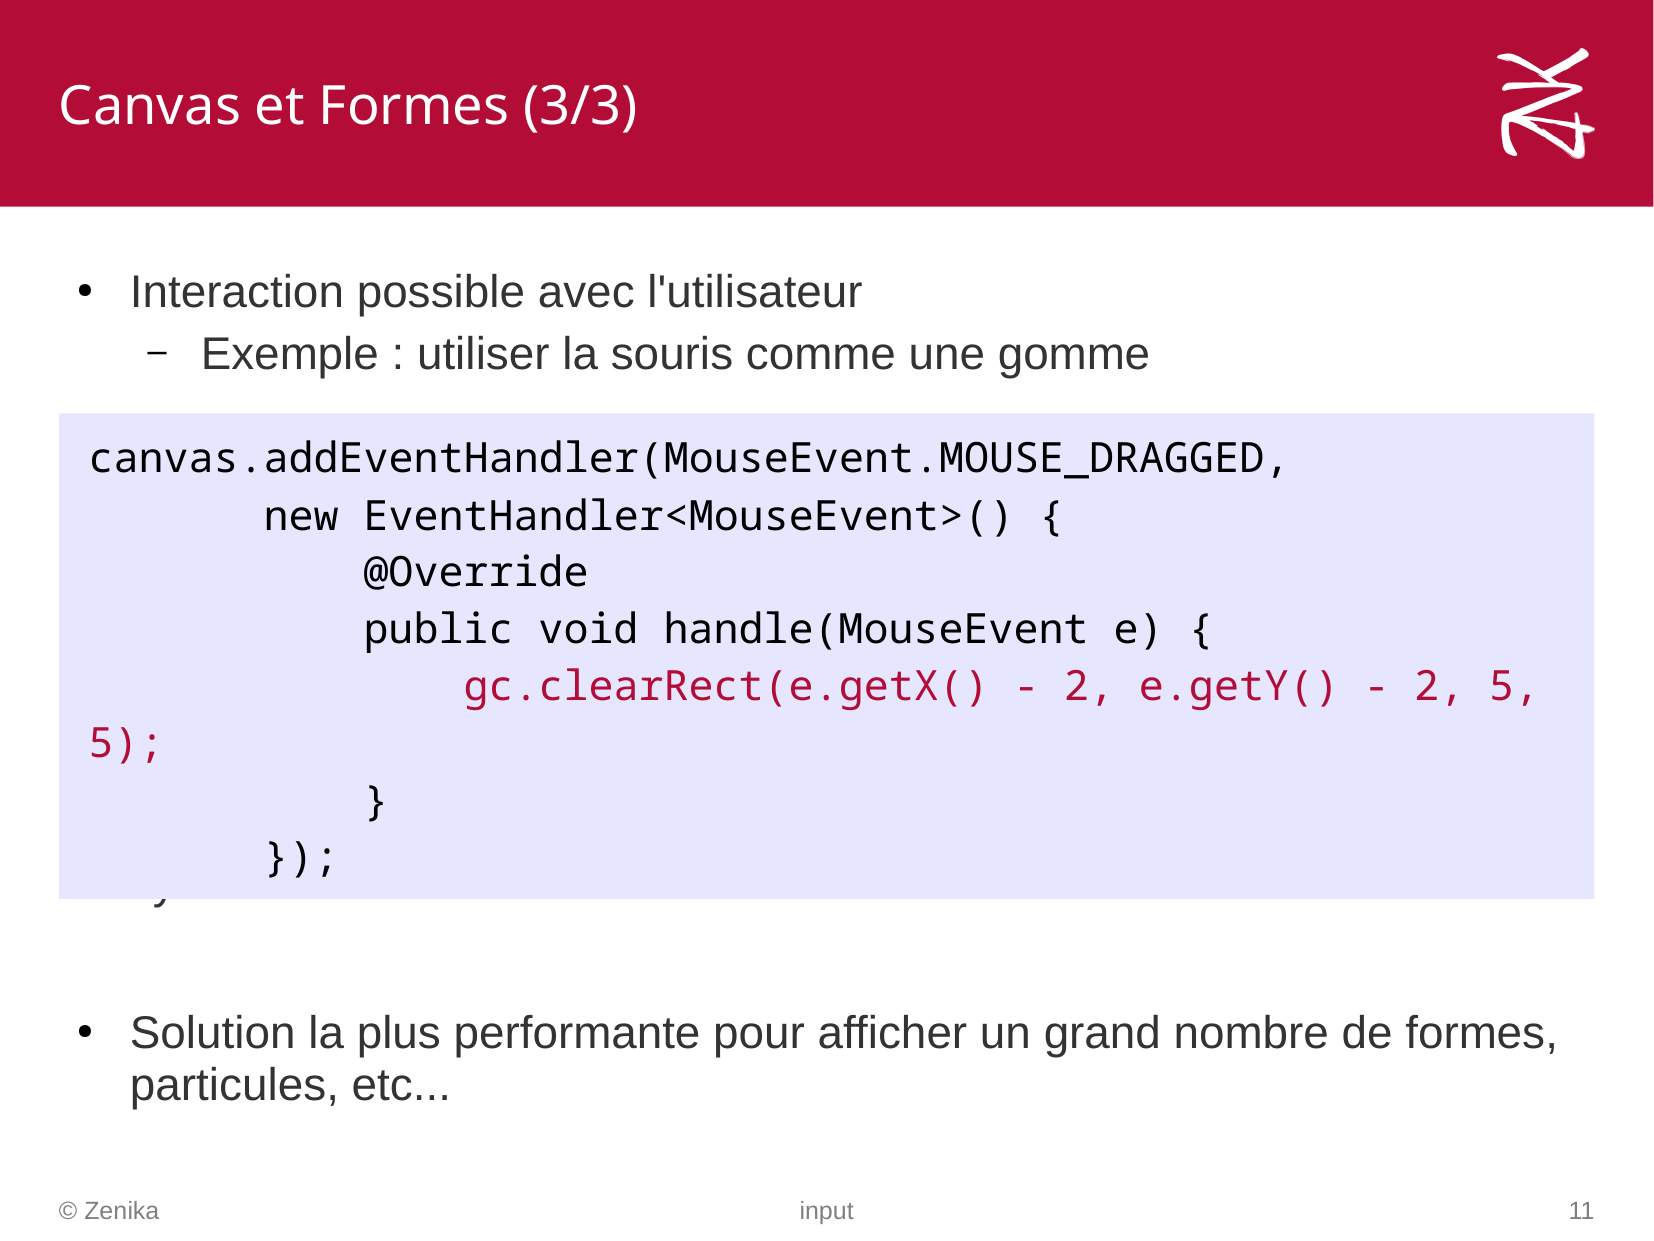

# Canvas et Formes (3/3)
Interaction possible avec l'utilisateur
Exemple : utiliser la souris comme une gomme
Les Canvas sont transparents, on peut les empiler pour créer un système de couches
Solution la plus performante pour afficher un grand nombre de formes, particules, etc...
canvas.addEventHandler(MouseEvent.MOUSE_DRAGGED,
 new EventHandler<MouseEvent>() {
 @Override
 public void handle(MouseEvent e) {
 gc.clearRect(e.getX() - 2, e.getY() - 2, 5, 5);
 }
 });